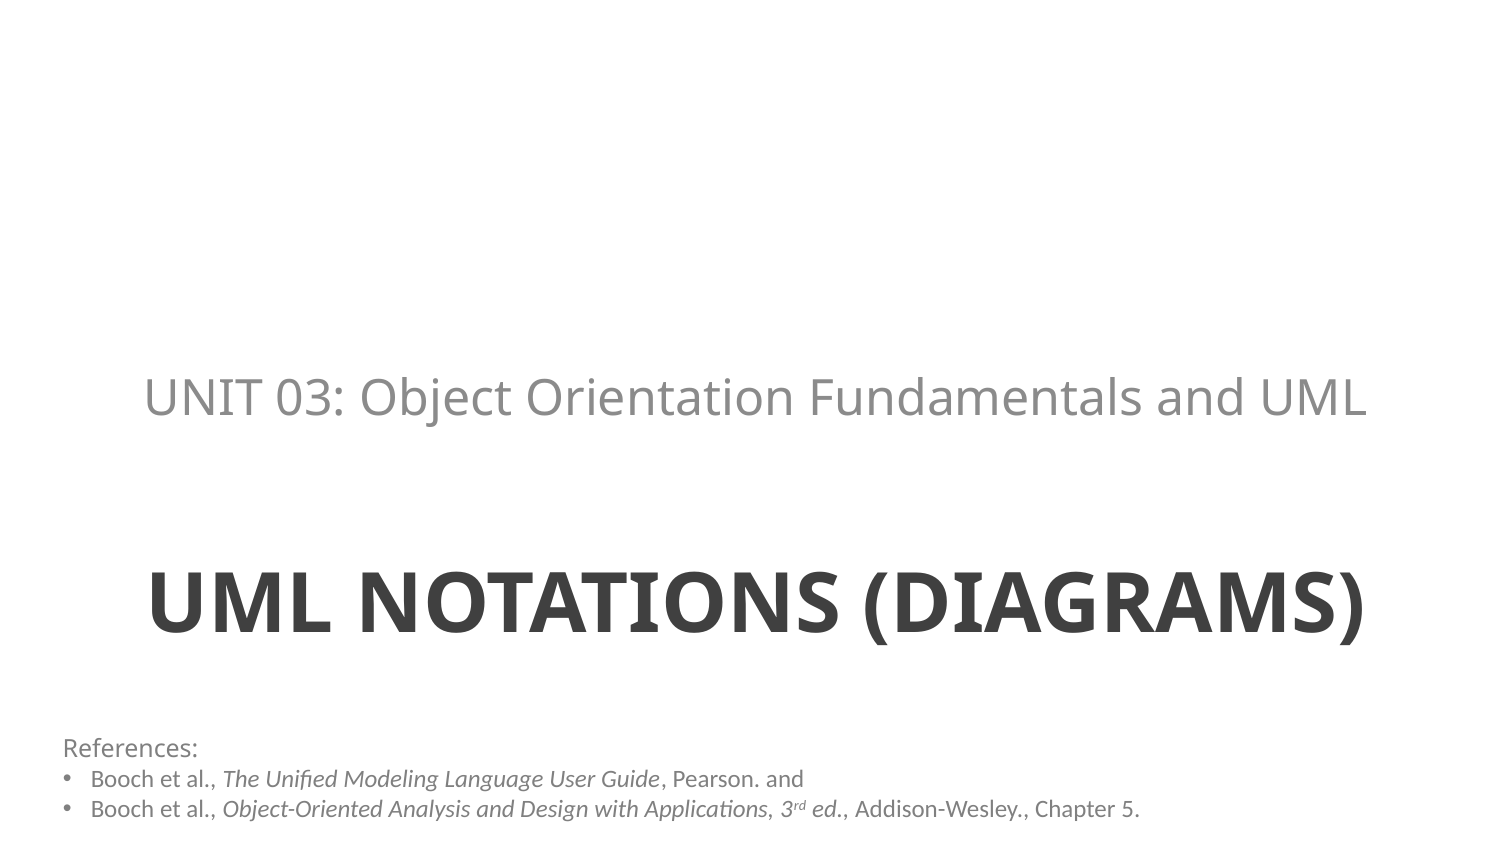

UNIT 03: Object Orientation Fundamentals and UML
# UML notations (diagrams)
References:
Booch et al., The Unified Modeling Language User Guide, Pearson. and
Booch et al., Object-Oriented Analysis and Design with Applications, 3rd ed., Addison-Wesley., Chapter 5.